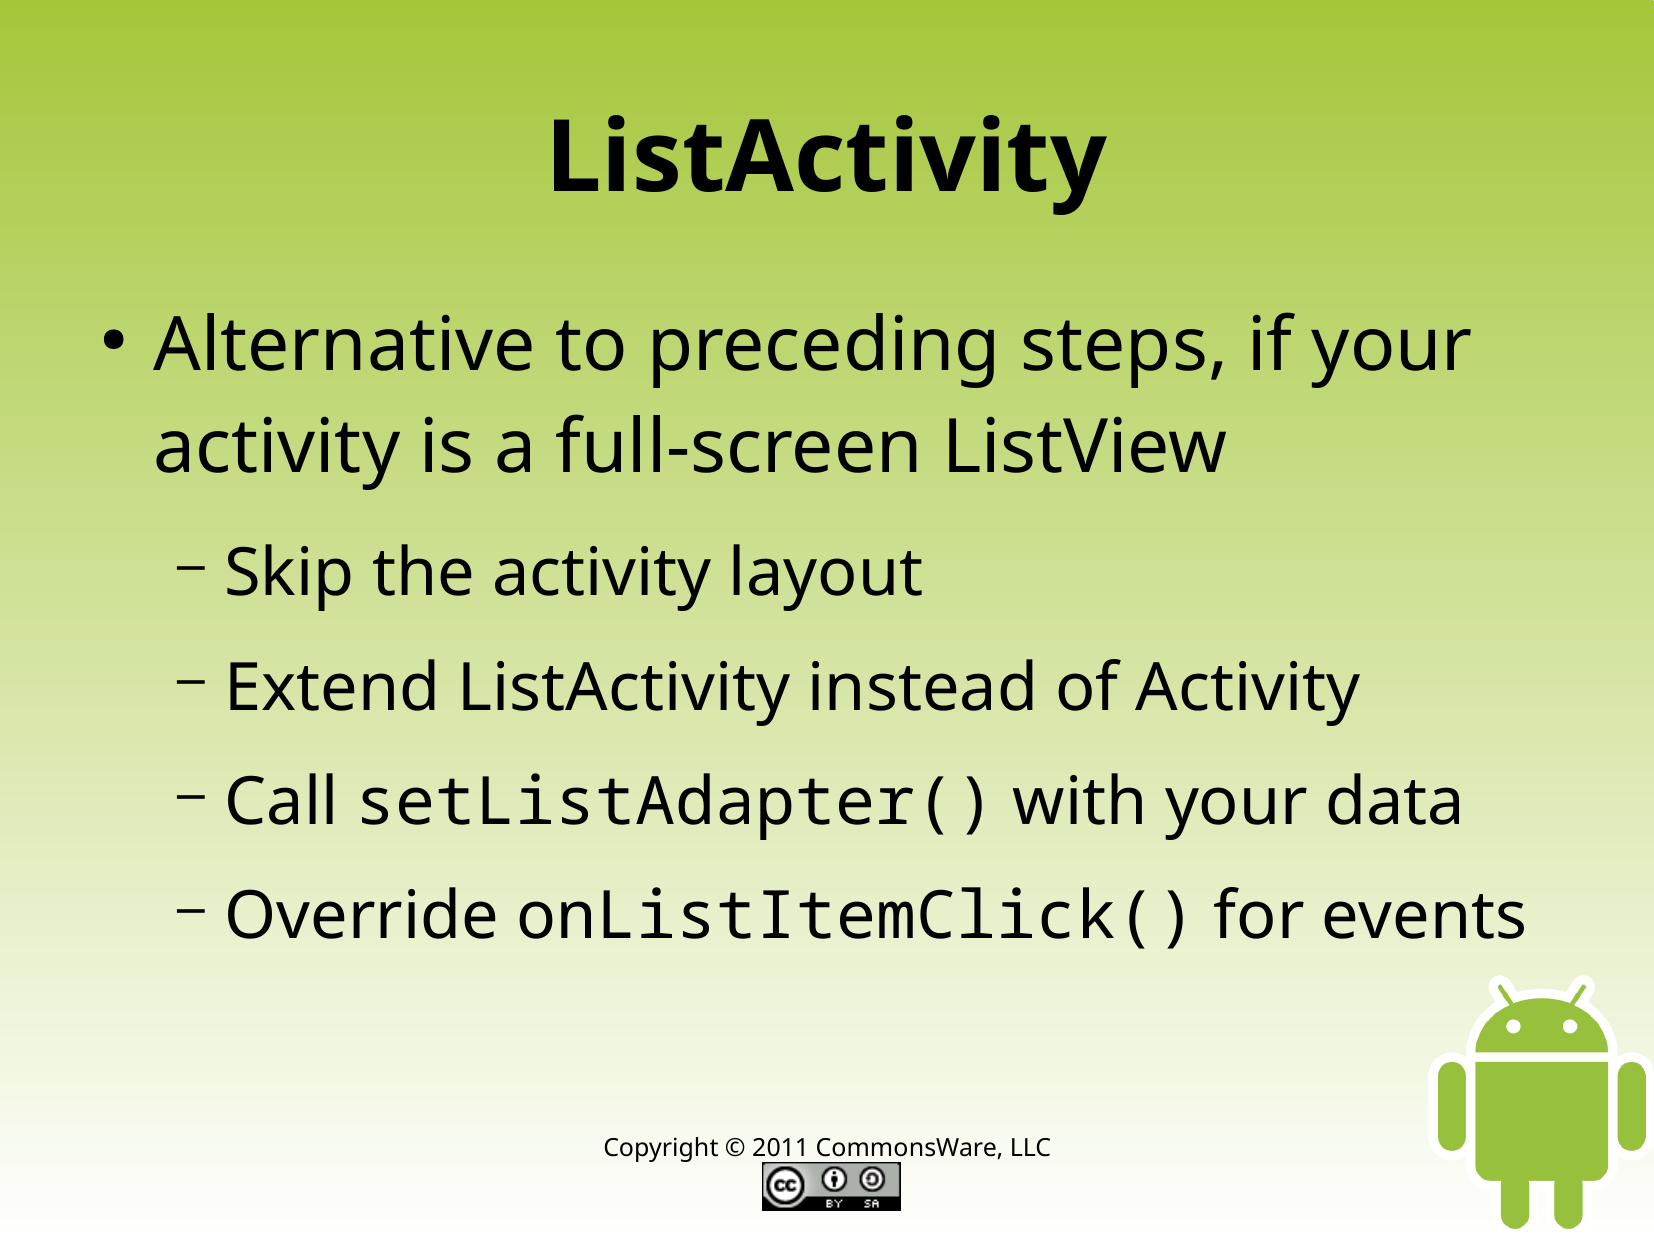

# ListActivity
Alternative to preceding steps, if your activity is a full-screen ListView
Skip the activity layout
Extend ListActivity instead of Activity
Call setListAdapter() with your data
Override onListItemClick() for events